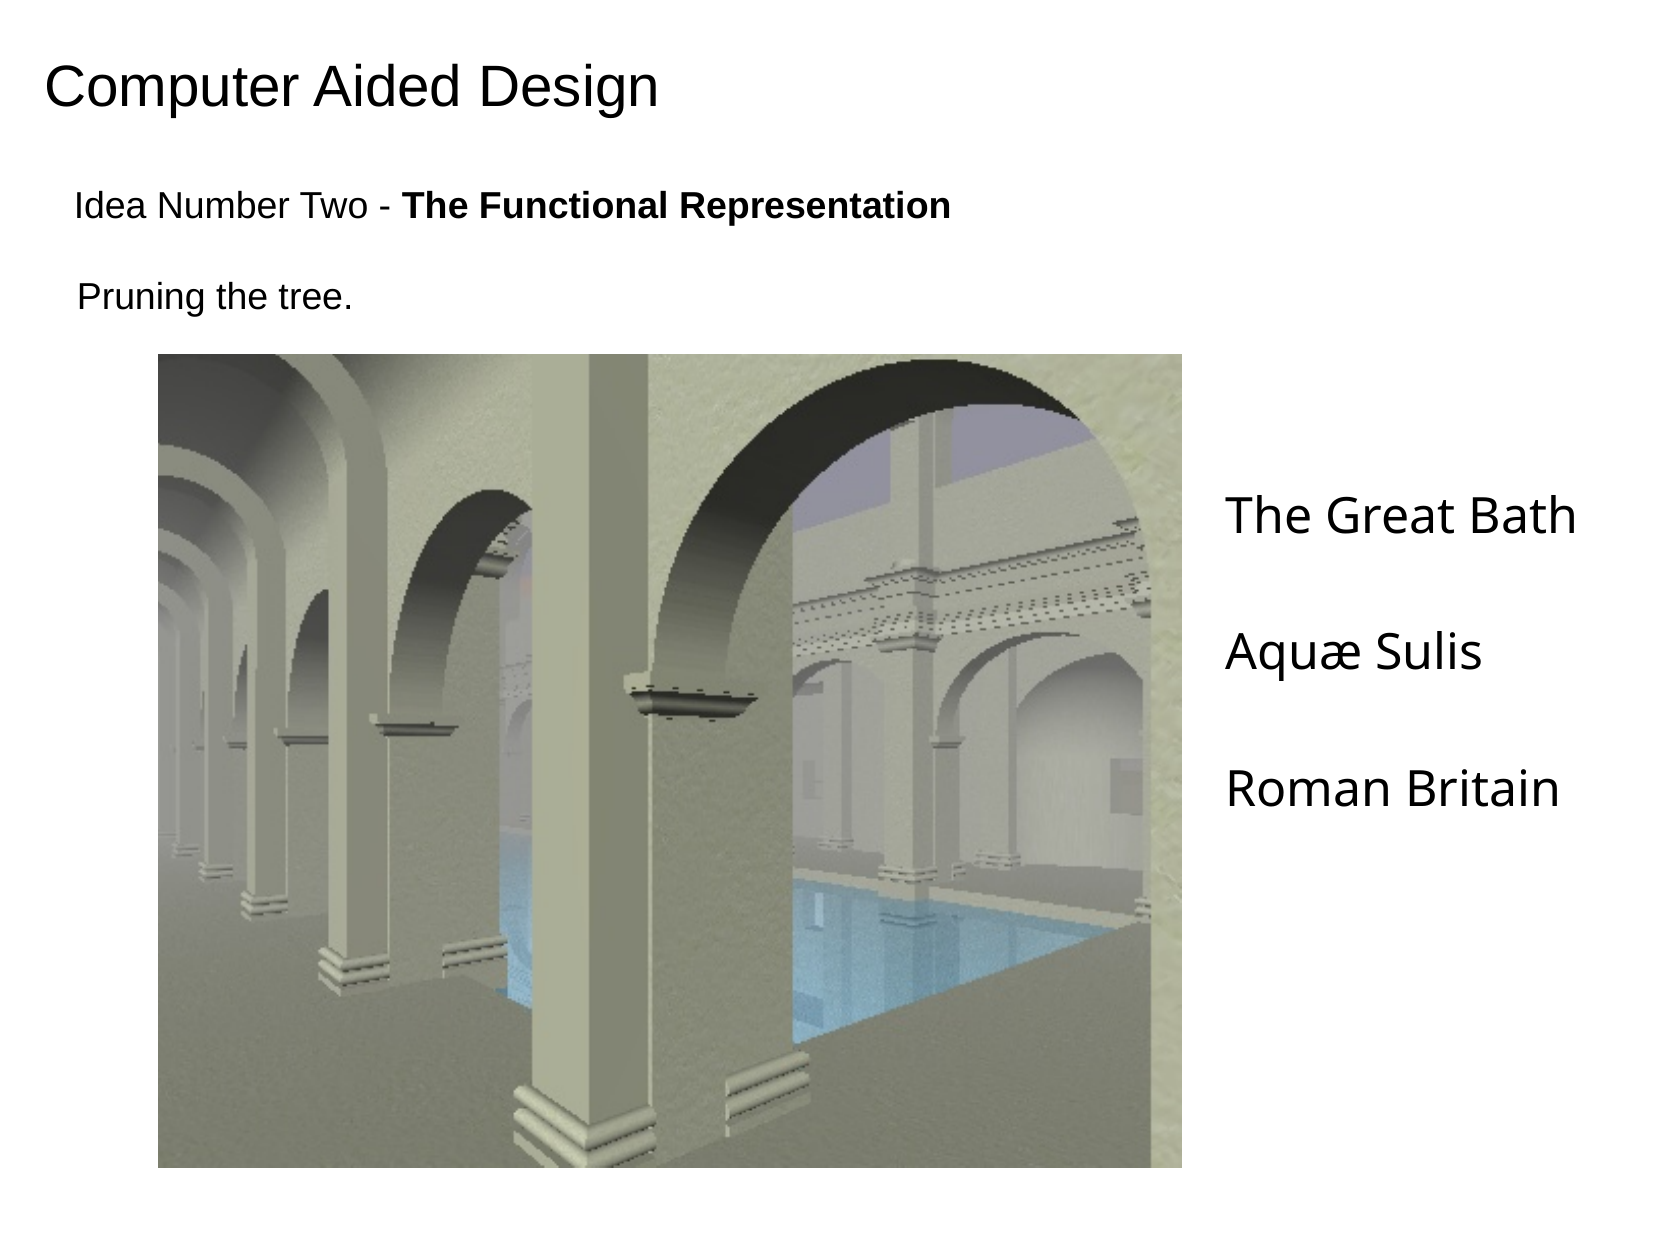

Computer Aided Design
Idea Number Two - The Functional Representation
Pruning the tree.
The Great Bath
Aquæ Sulis
Roman Britain